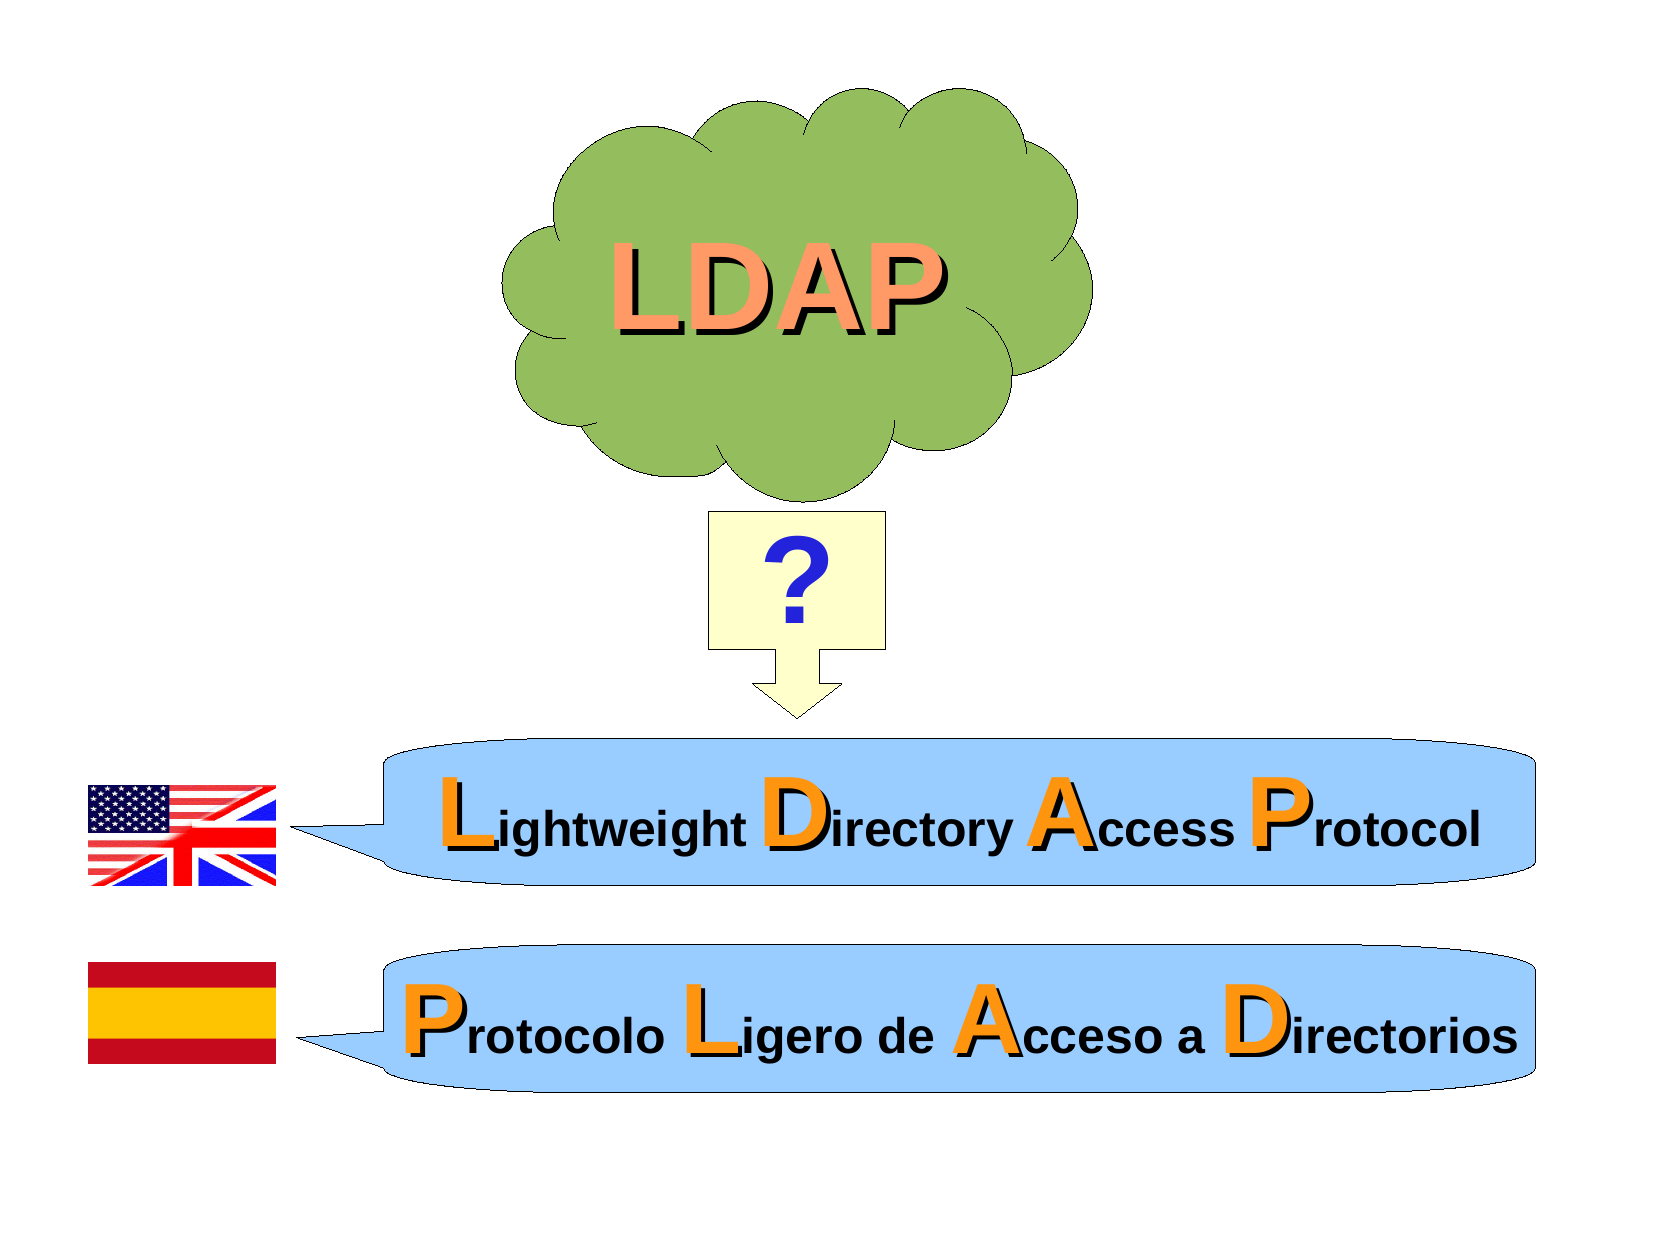

LDAP
?
Lightweight Directory Access Protocol
Protocolo Ligero de Acceso a Directorios